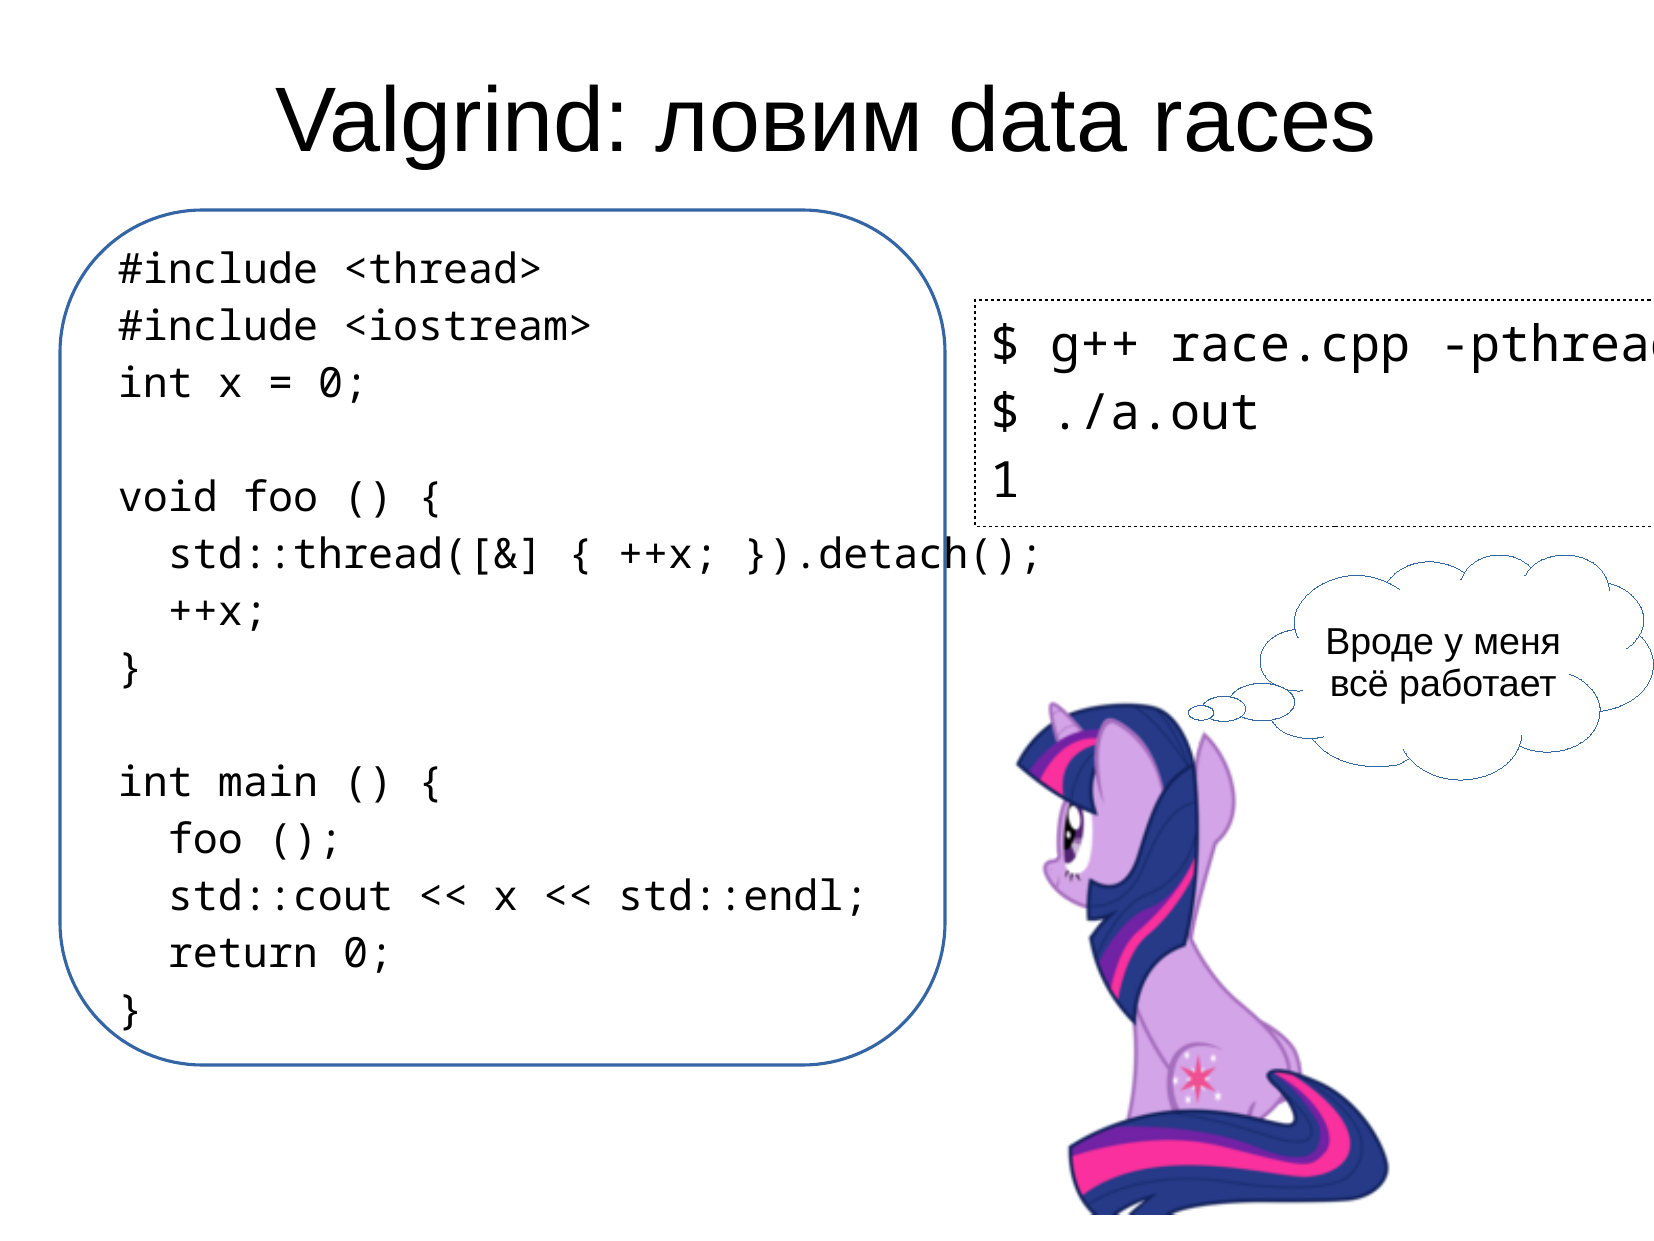

# Valgrind: ловим data races
#include <thread>
#include <iostream>
int x = 0;
void foo () {
 std::thread([&] { ++x; }).detach();
 ++x;
}
int main () {
 foo ();
 std::cout << x << std::endl;
 return 0;
}
$ g++ race.cpp -pthread
$ ./a.out
1
Вроде у меня
всё работает